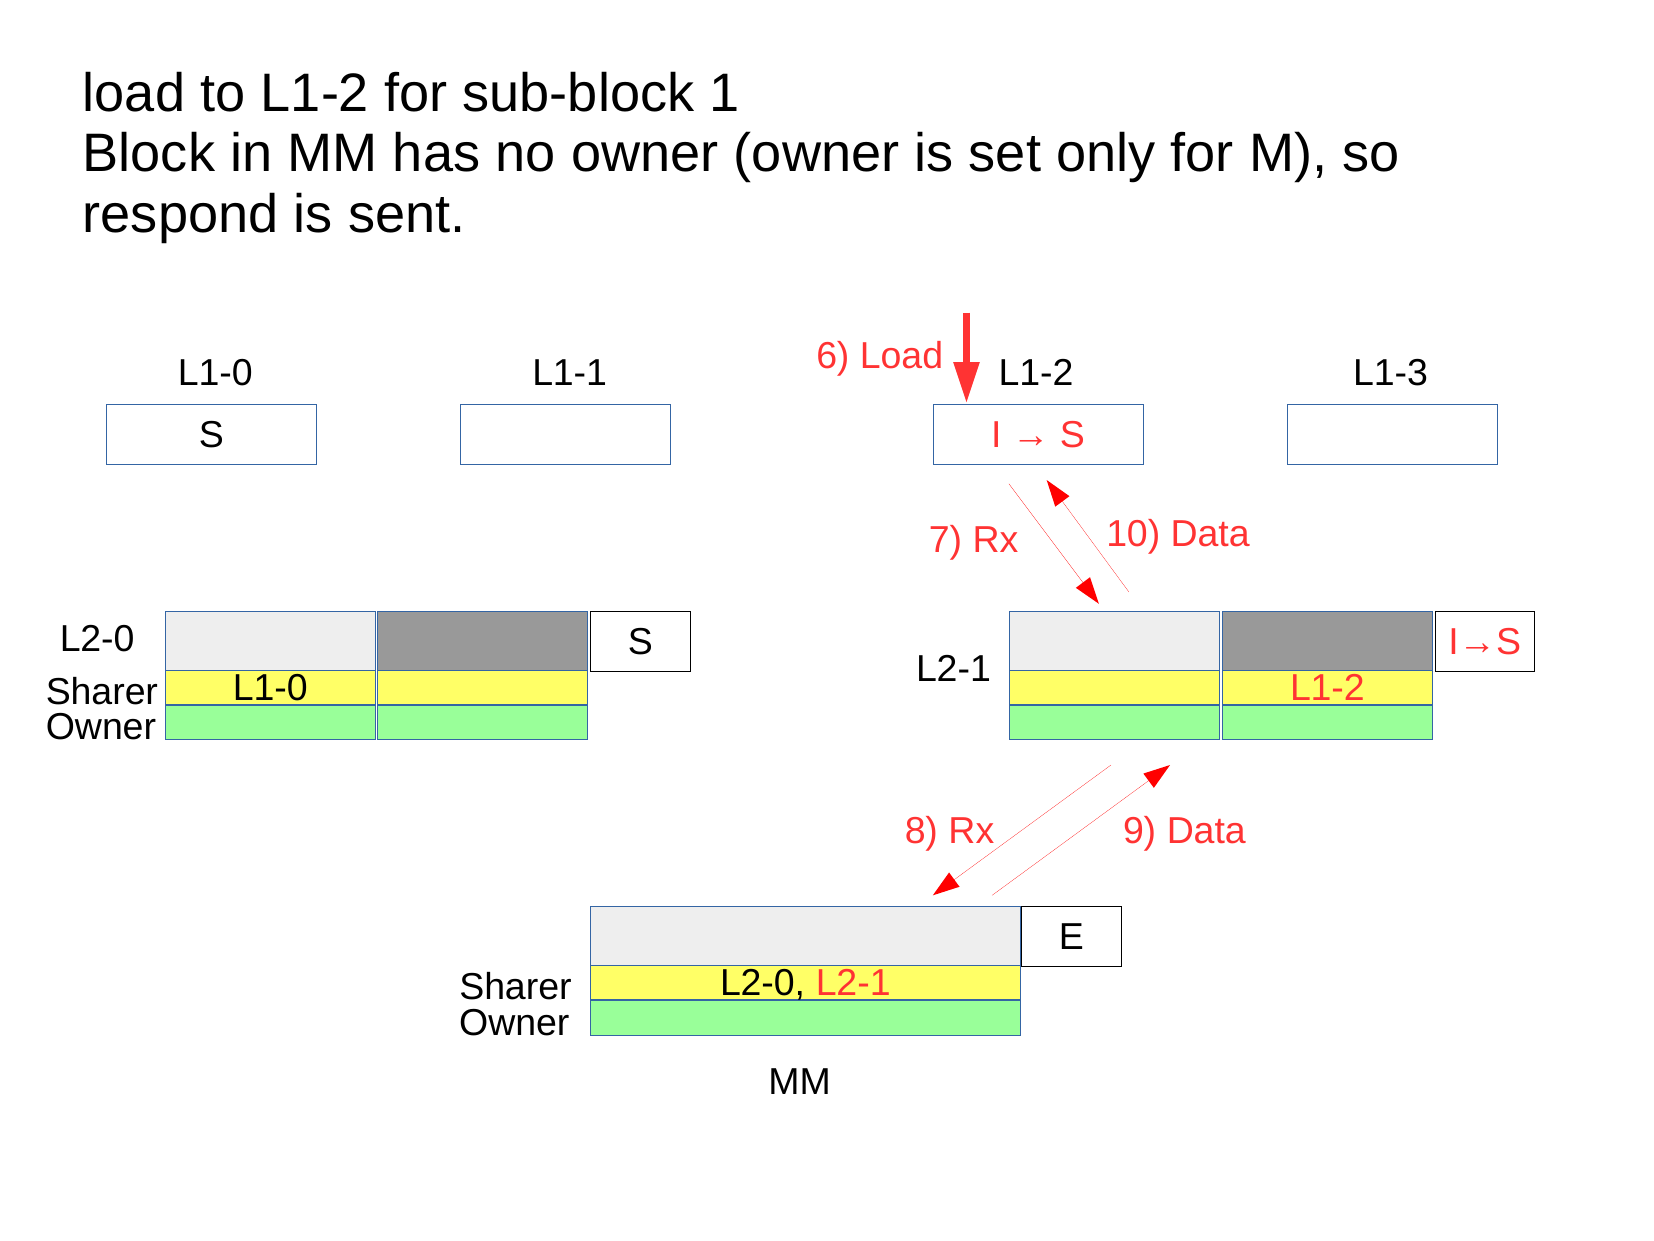

# load to L1-2 for sub-block 1 Block in MM has no owner (owner is set only for M), so respond is sent.
6) Load
L1-0
L1-1
L1-2
L1-3
S
I → S
10) Data
7) Rx
L2-0
S
I→S
L2-1
Sharer
L1-0
L1-2
Owner
8) Rx
9) Data
E
Sharer
L2-0, L2-1
Owner
MM